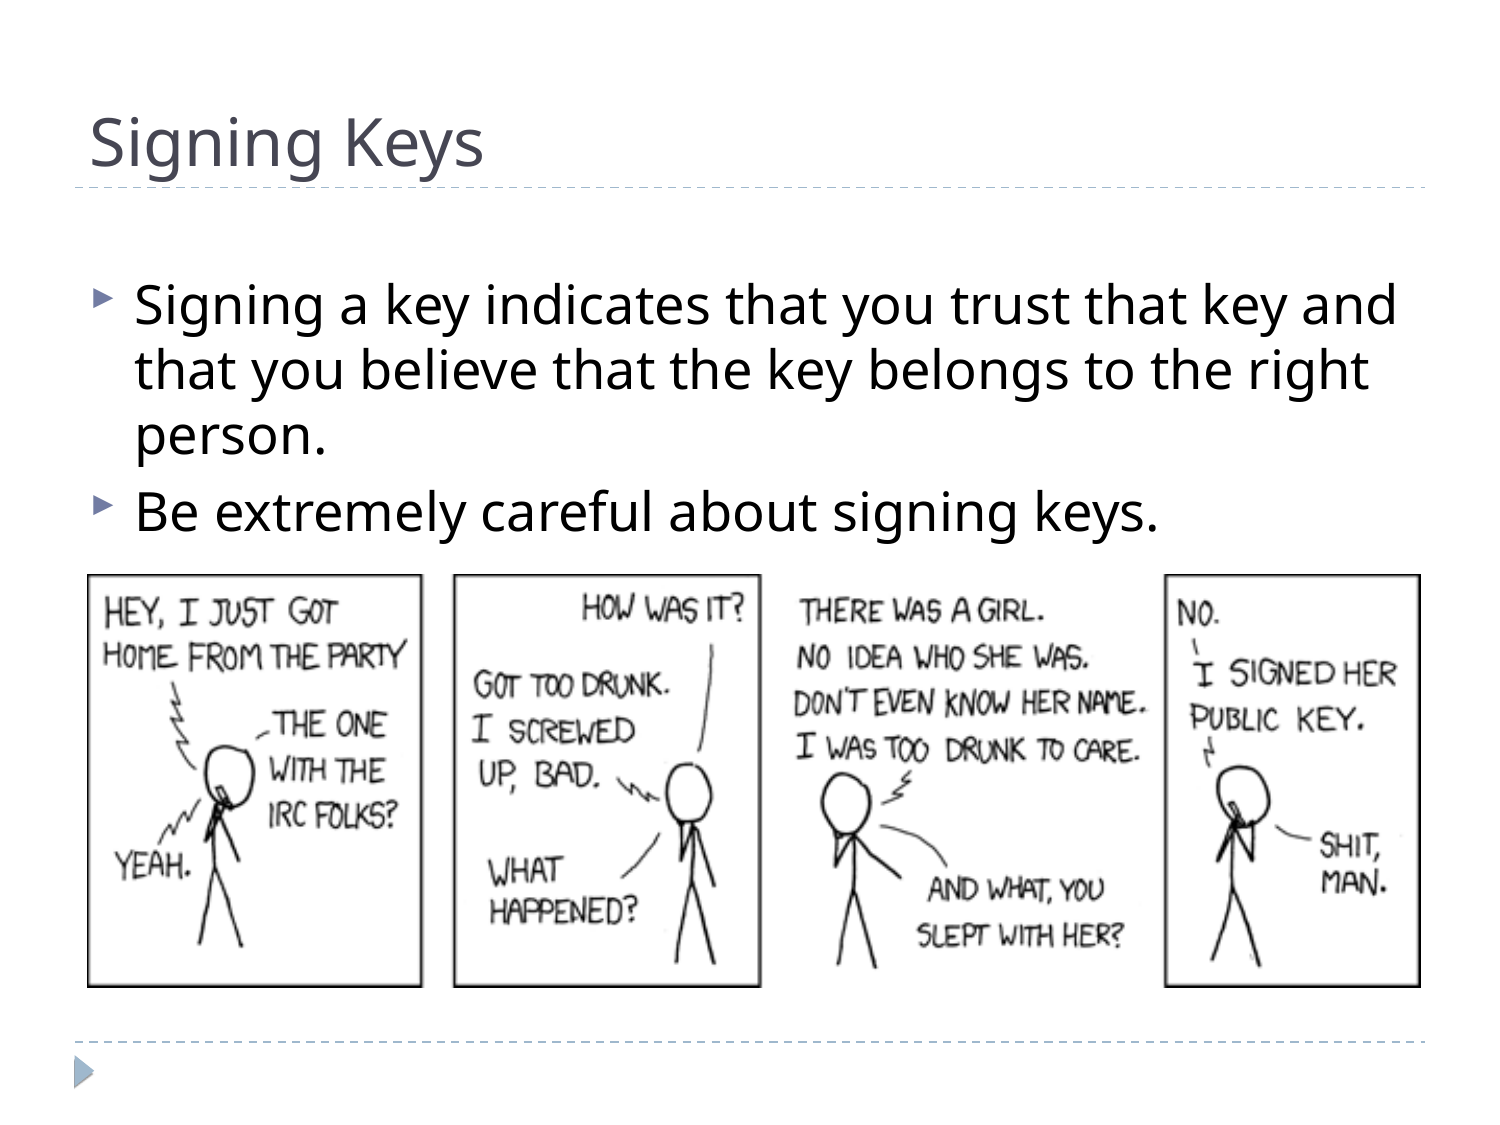

# Signing Keys
Signing a key indicates that you trust that key and that you believe that the key belongs to the right person.
Be extremely careful about signing keys.